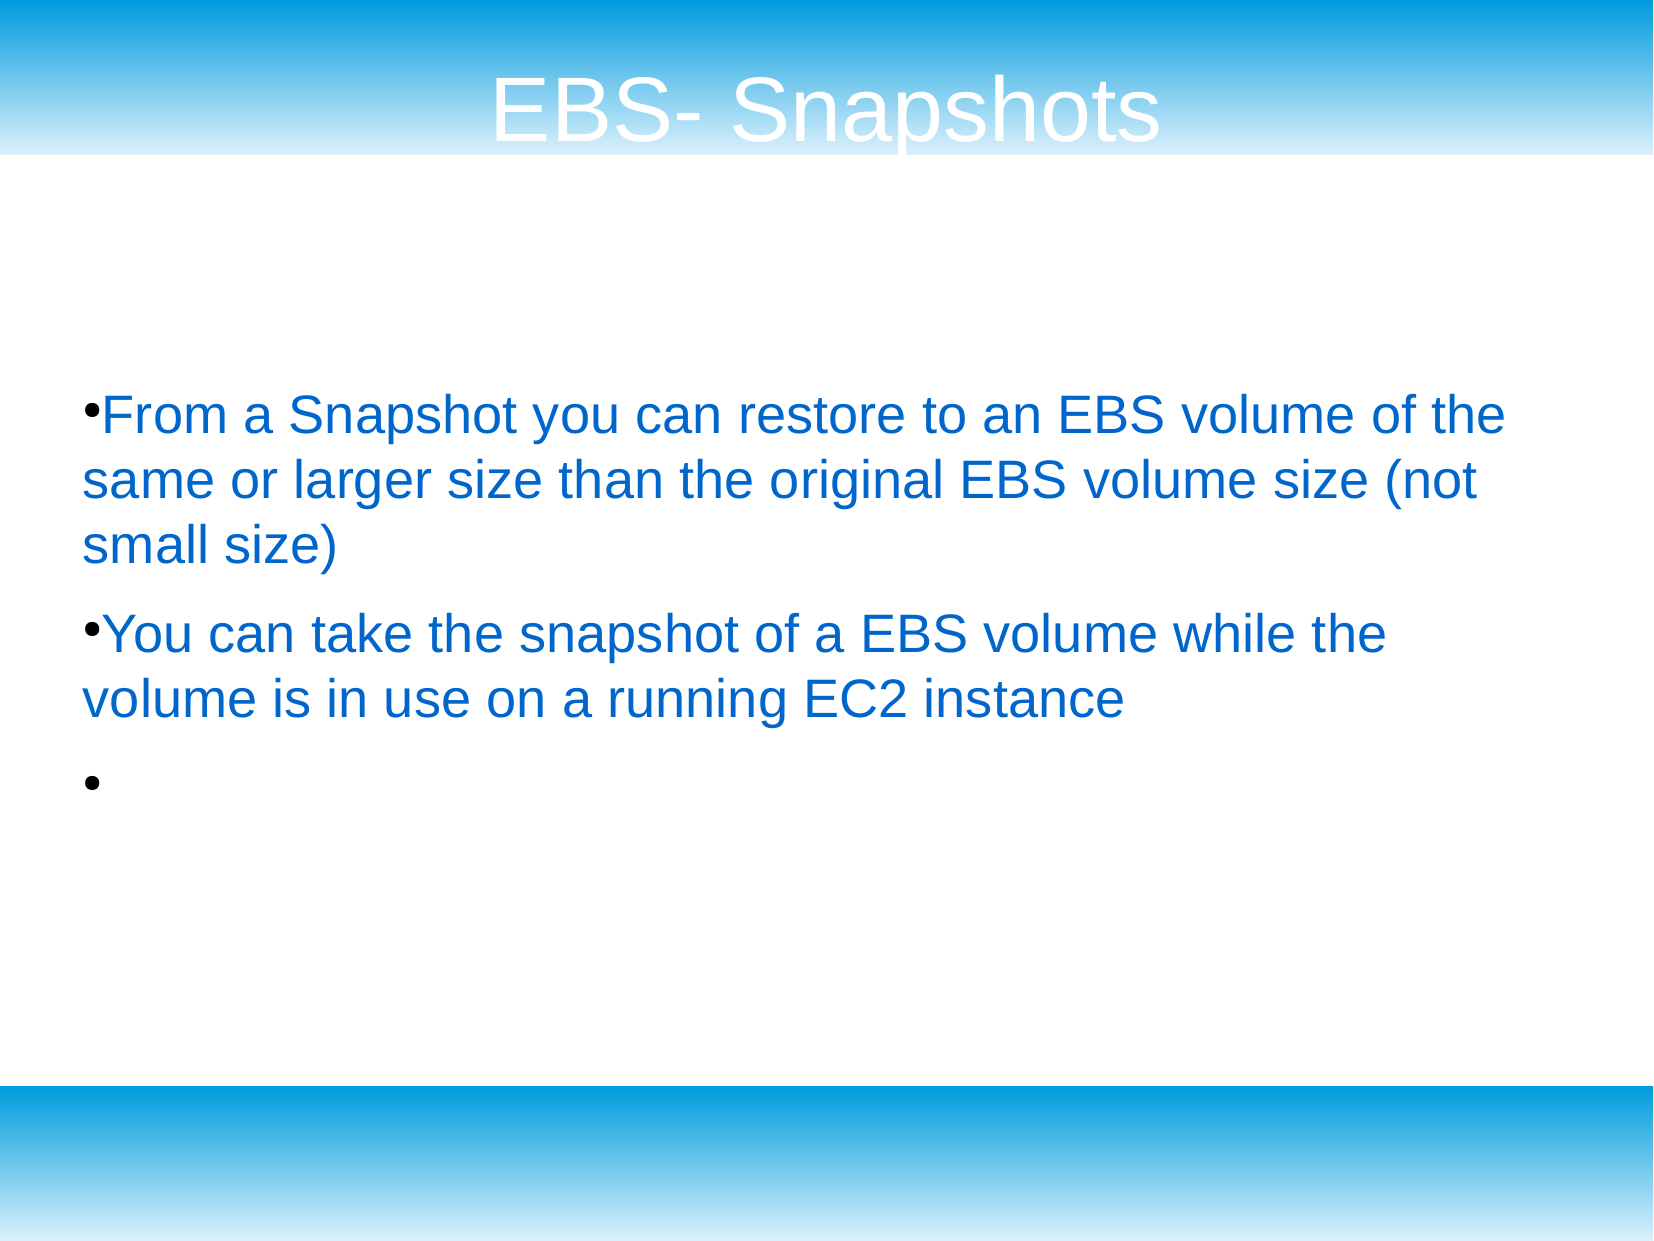

# EBS- Snapshots
From a Snapshot you can restore to an EBS volume of the same or larger size than the original EBS volume size (not small size)
You can take the snapshot of a EBS volume while the volume is in use on a running EC2 instance